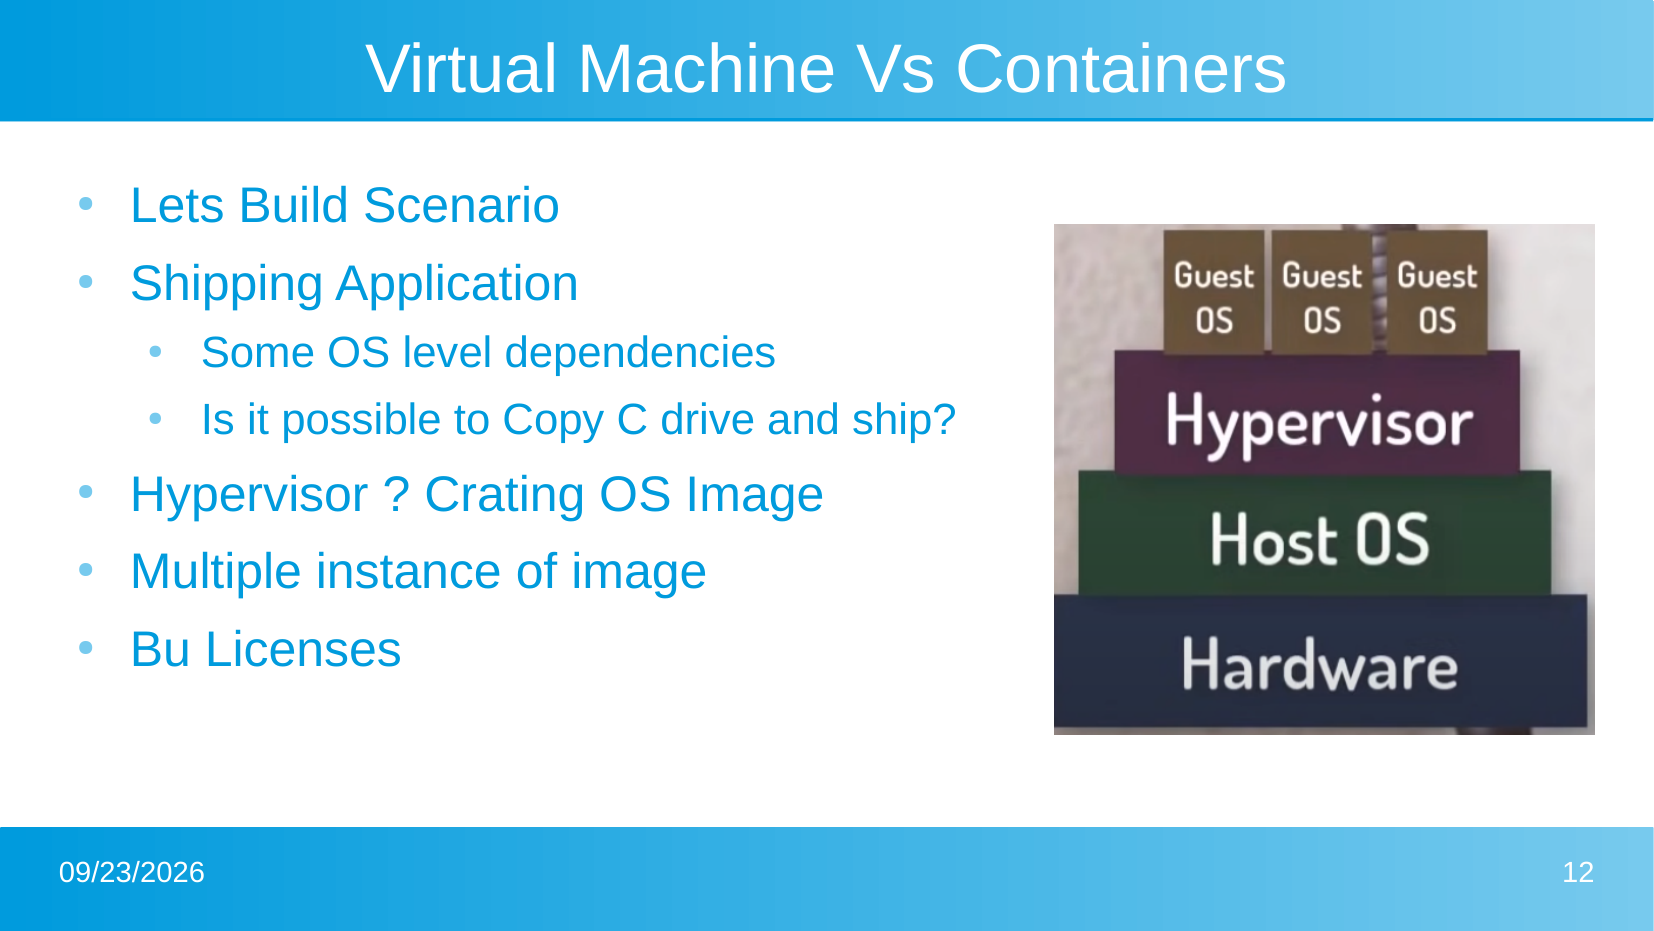

# Virtual Machine Vs Containers
Lets Build Scenario
Shipping Application
Some OS level dependencies
Is it possible to Copy C drive and ship?
Hypervisor ? Crating OS Image
Multiple instance of image
Bu Licenses
12